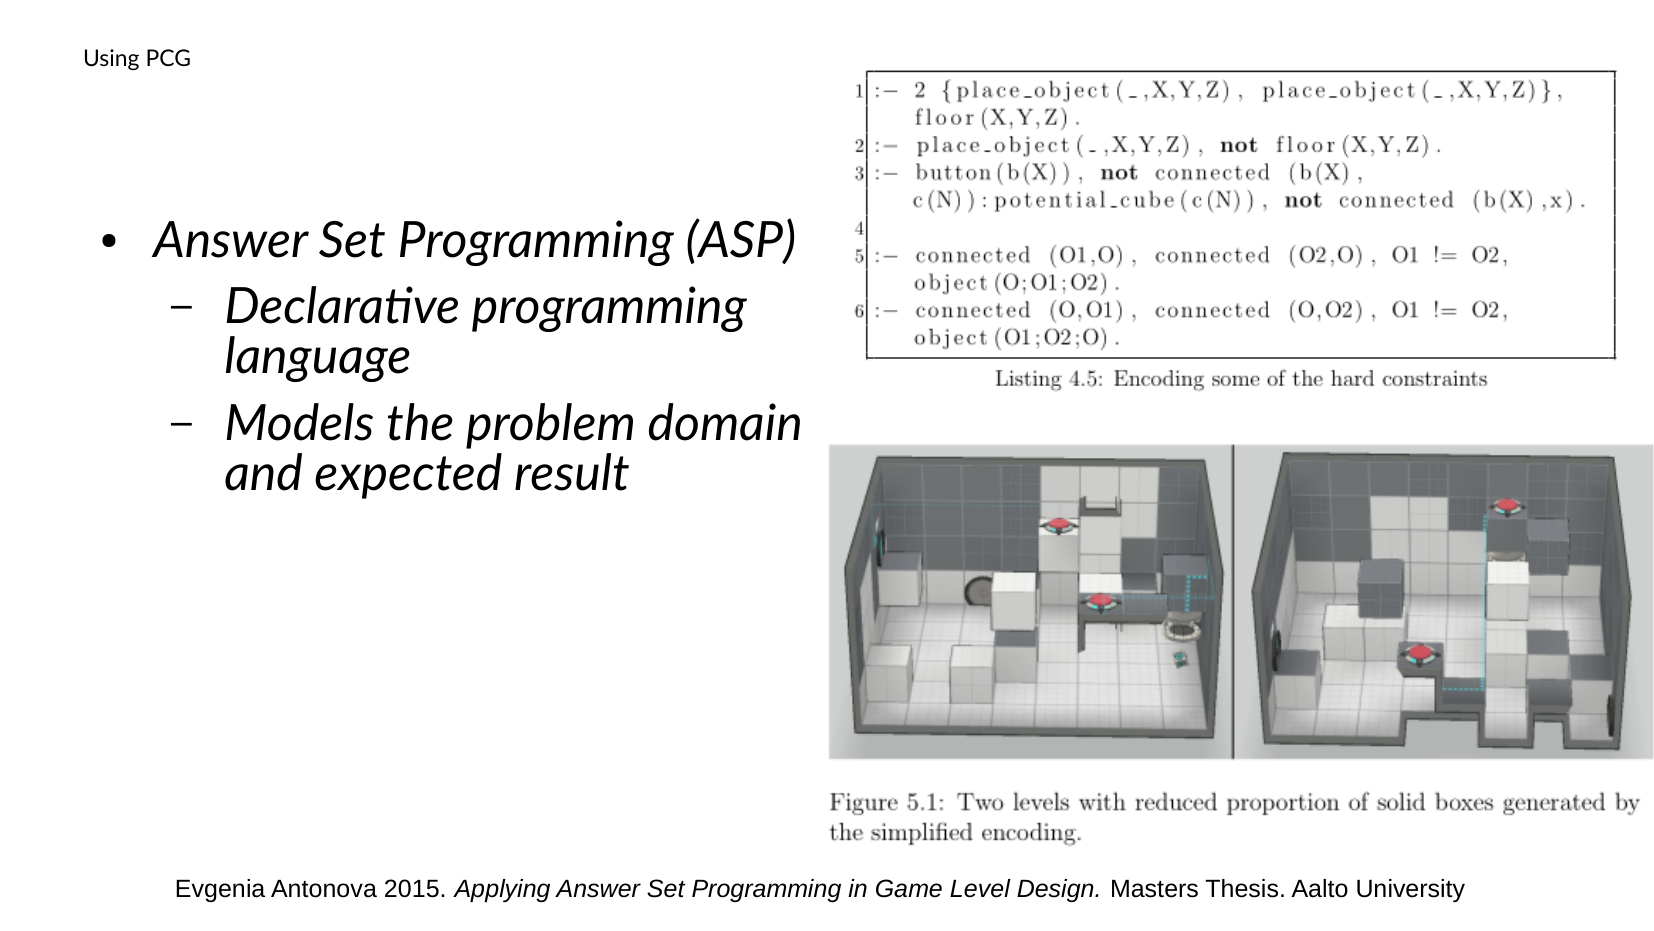

# Using PCG
Answer Set Programming (ASP)
Declarative programming language
Models the problem domain and expected result
Evgenia Antonova 2015. Applying Answer Set Programming in Game Level Design. Masters Thesis. Aalto University